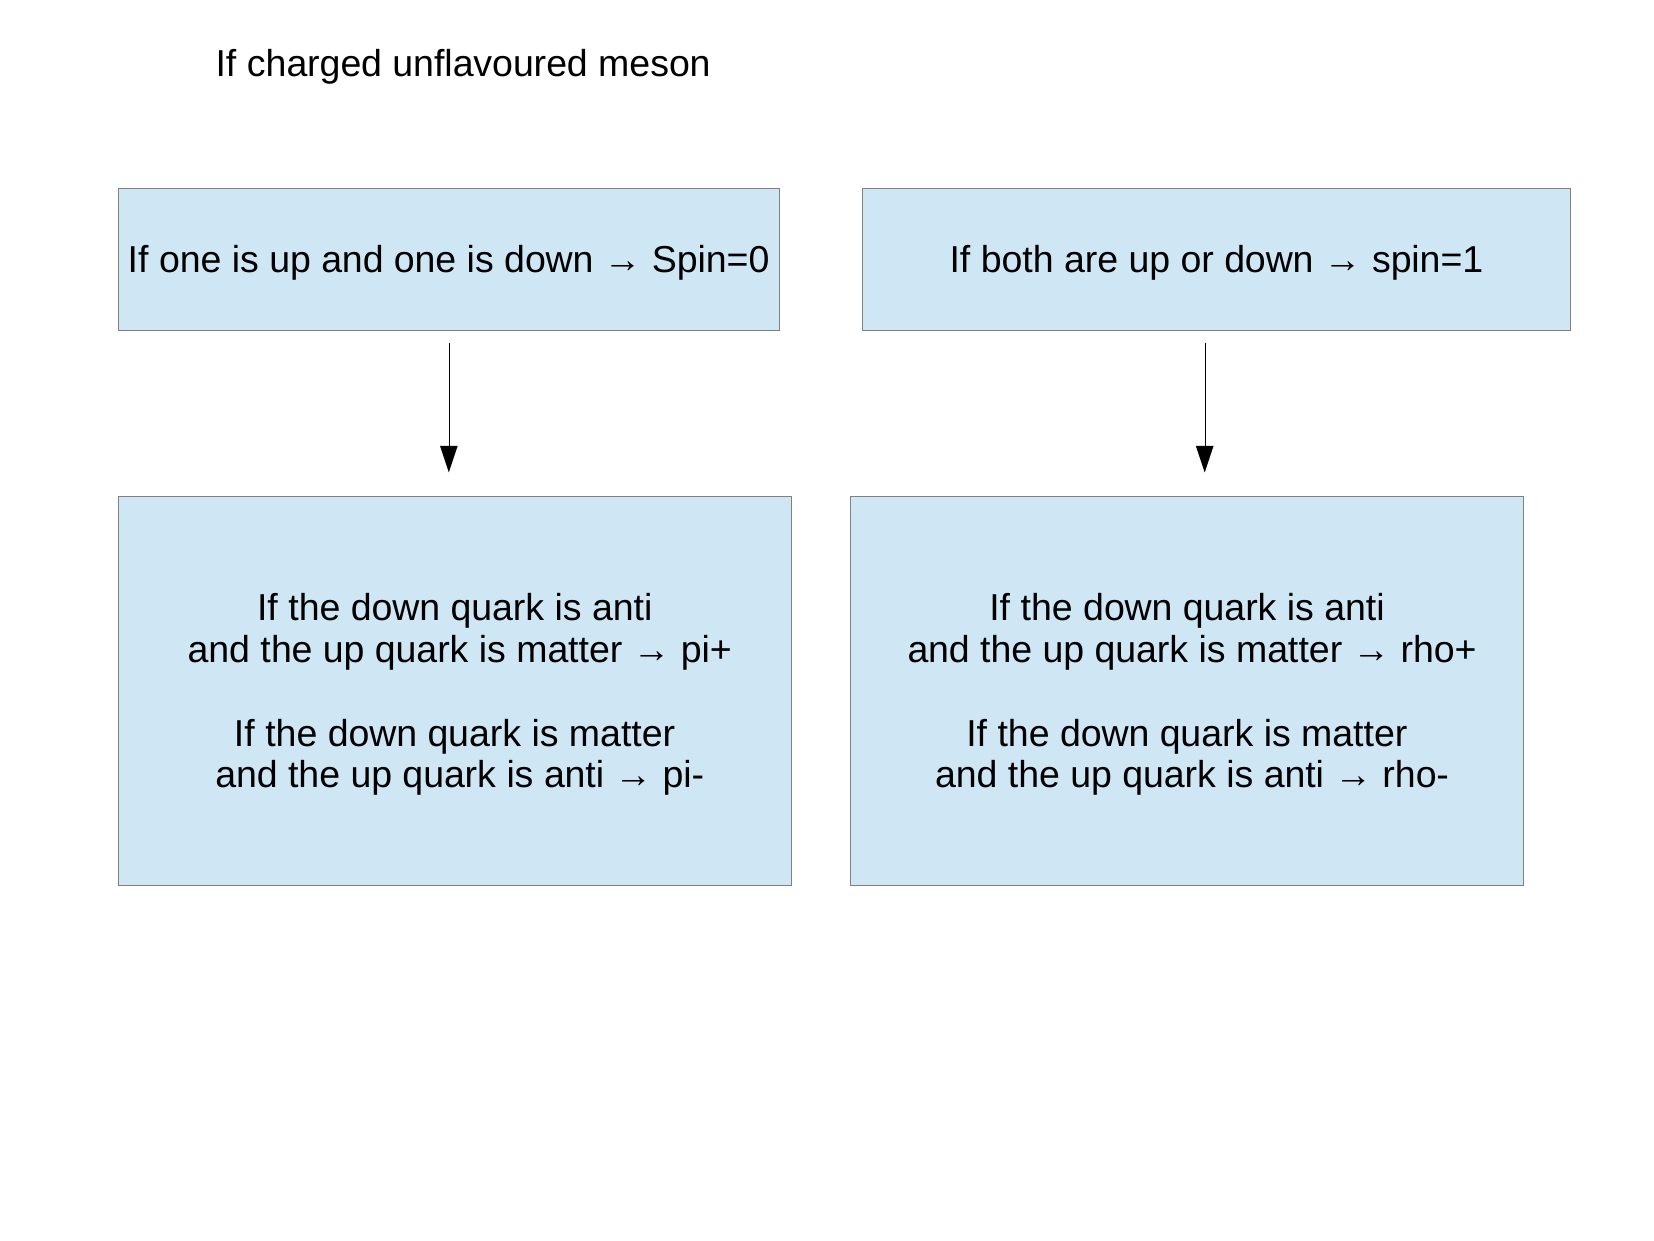

If charged unflavoured meson
If one is up and one is down → Spin=0
If both are up or down → spin=1
If the down quark is anti
 and the up quark is matter → pi+
If the down quark is matter
 and the up quark is anti → pi-
If the down quark is anti
 and the up quark is matter → rho+
If the down quark is matter
 and the up quark is anti → rho-